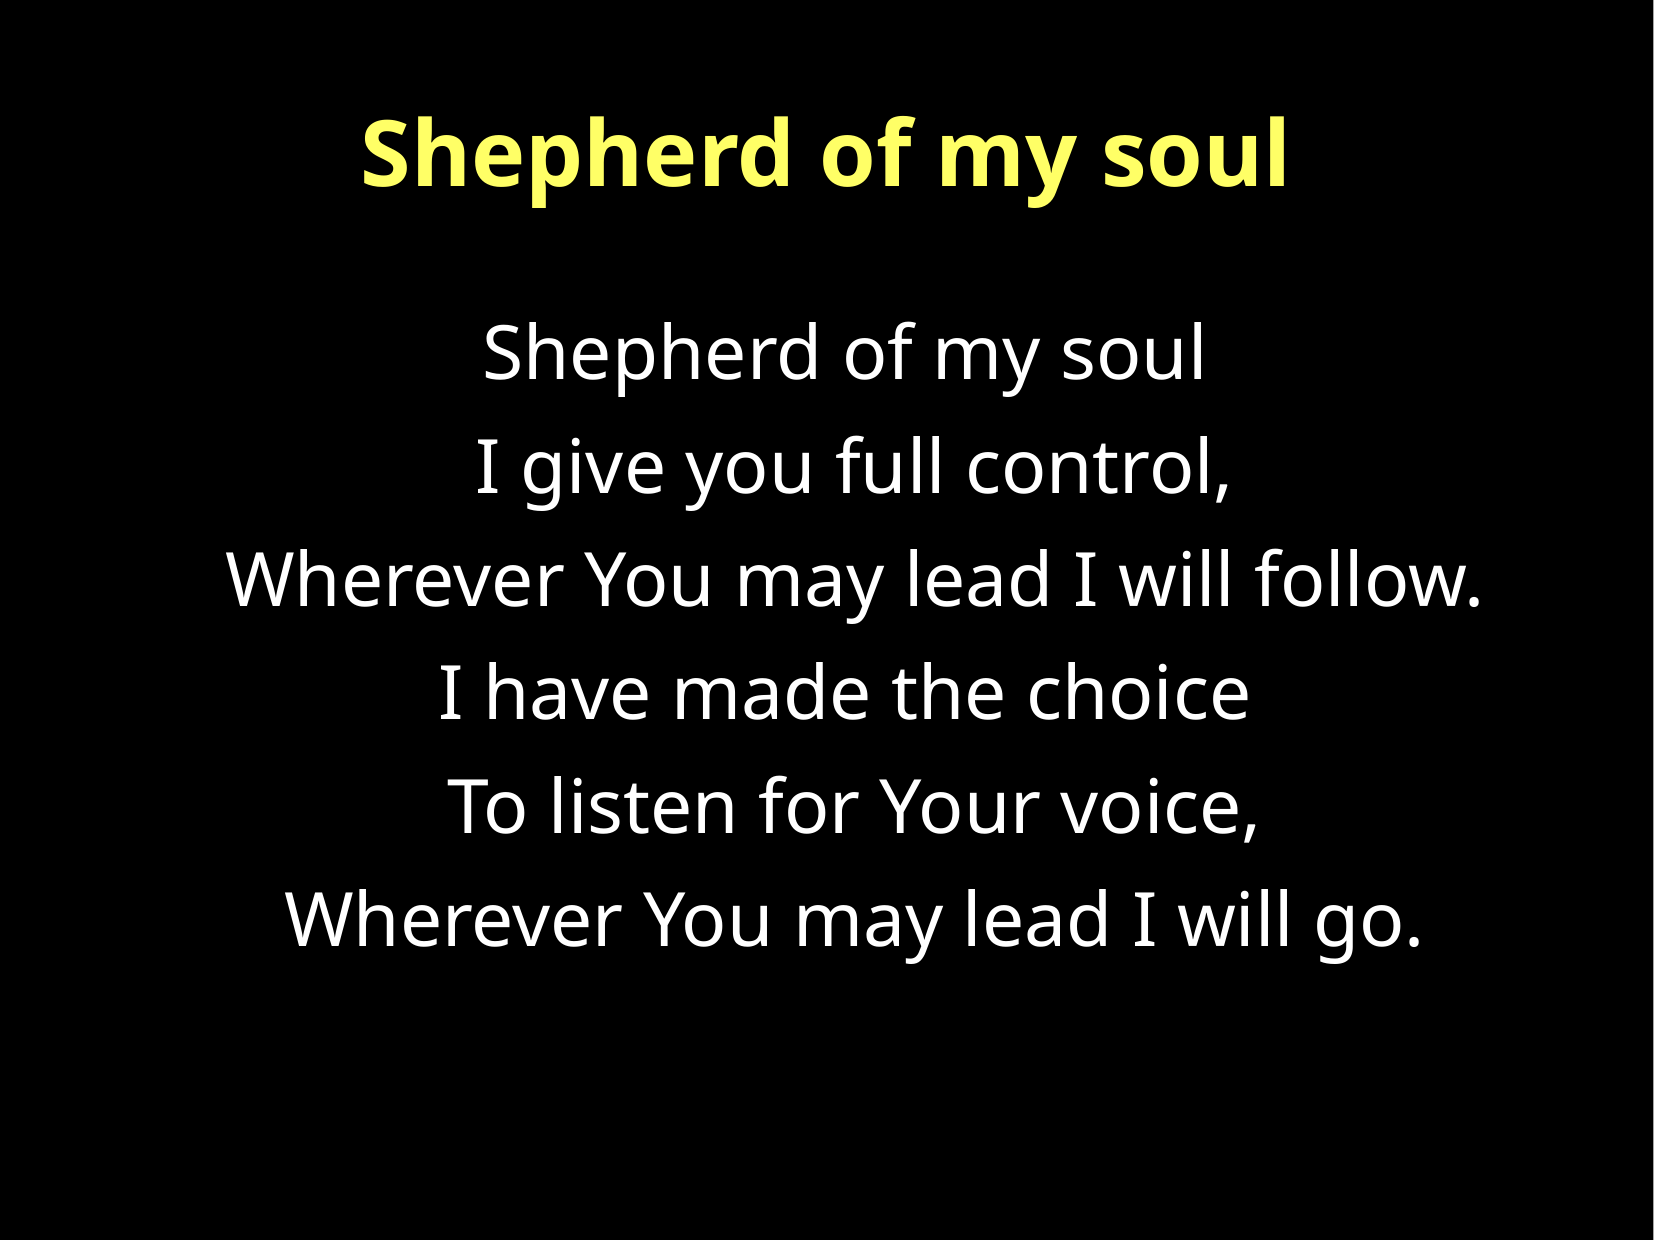

# Shepherd of my soul
Shepherd of my soul
I give you full control,
Wherever You may lead I will follow.
I have made the choice
To listen for Your voice,
Wherever You may lead I will go.